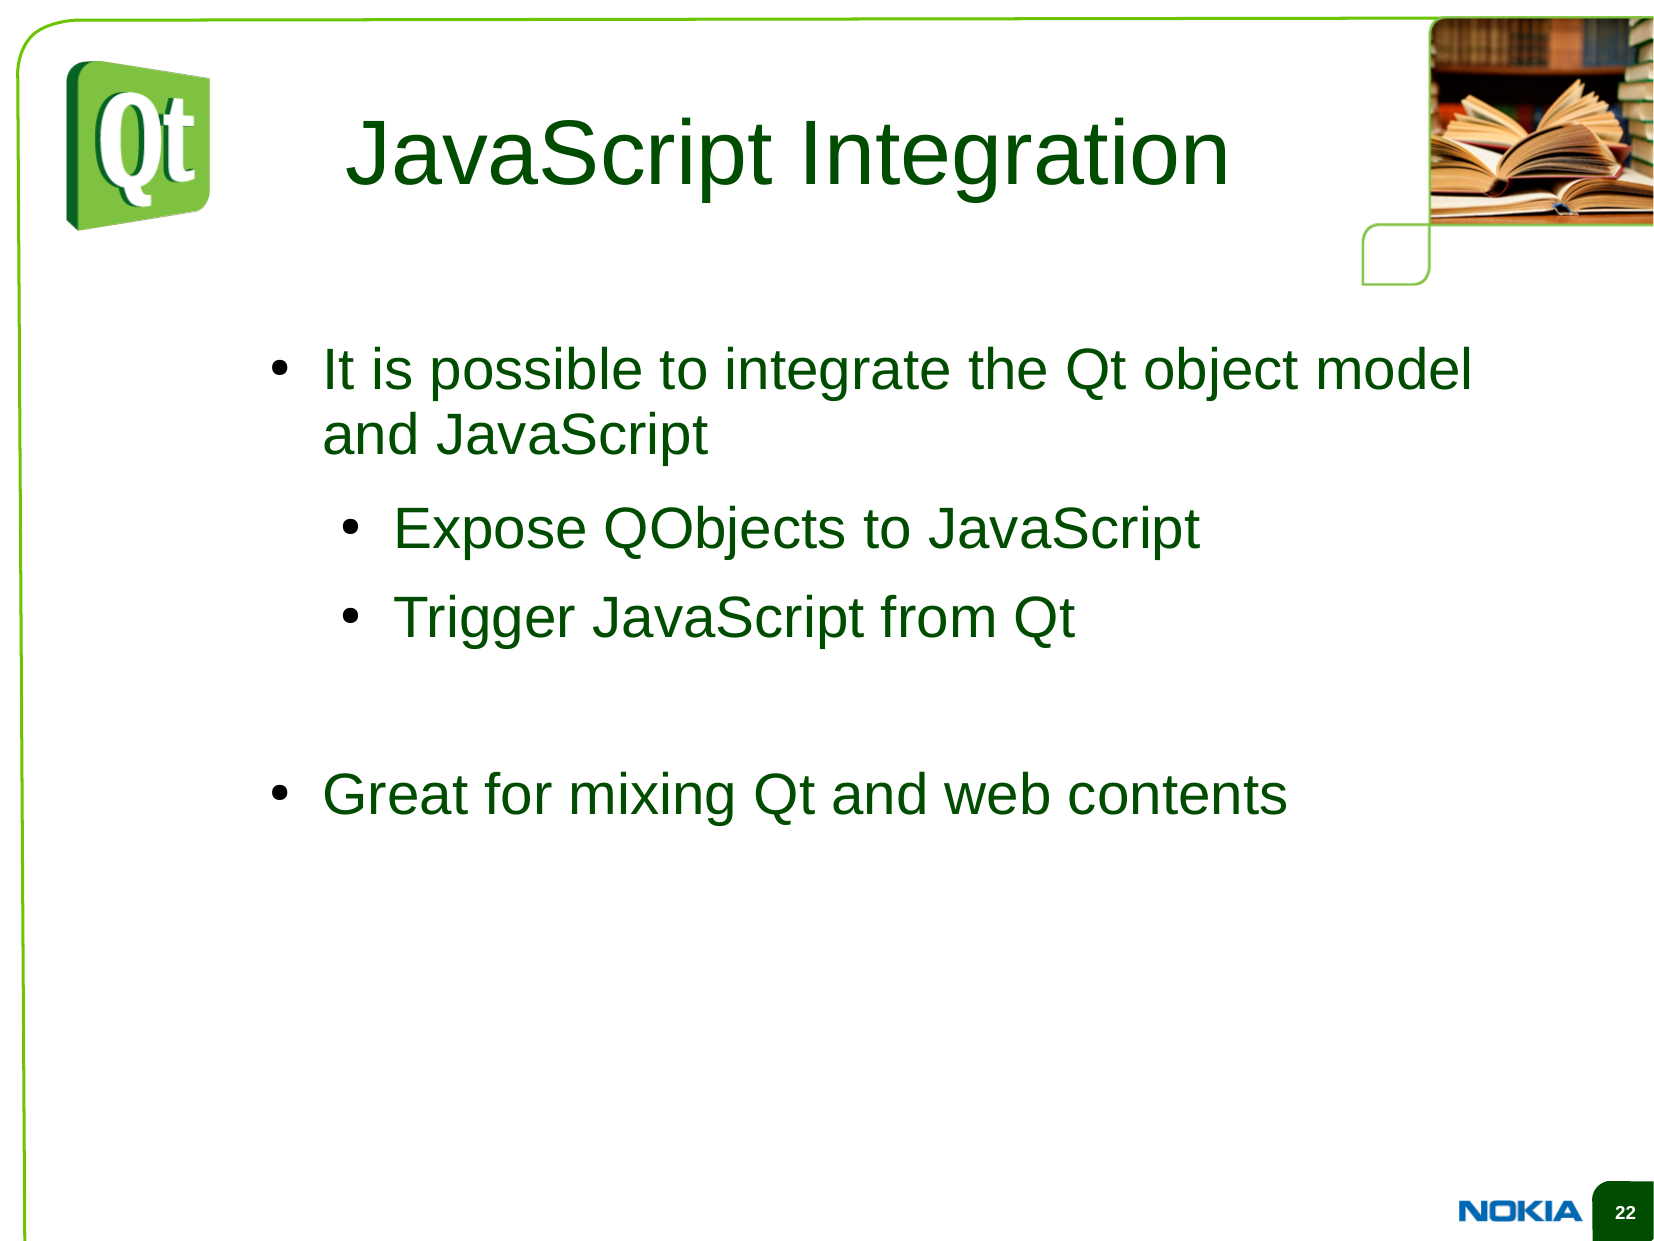

# JavaScript Integration
It is possible to integrate the Qt object model and JavaScript
Expose QObjects to JavaScript
Trigger JavaScript from Qt
Great for mixing Qt and web contents